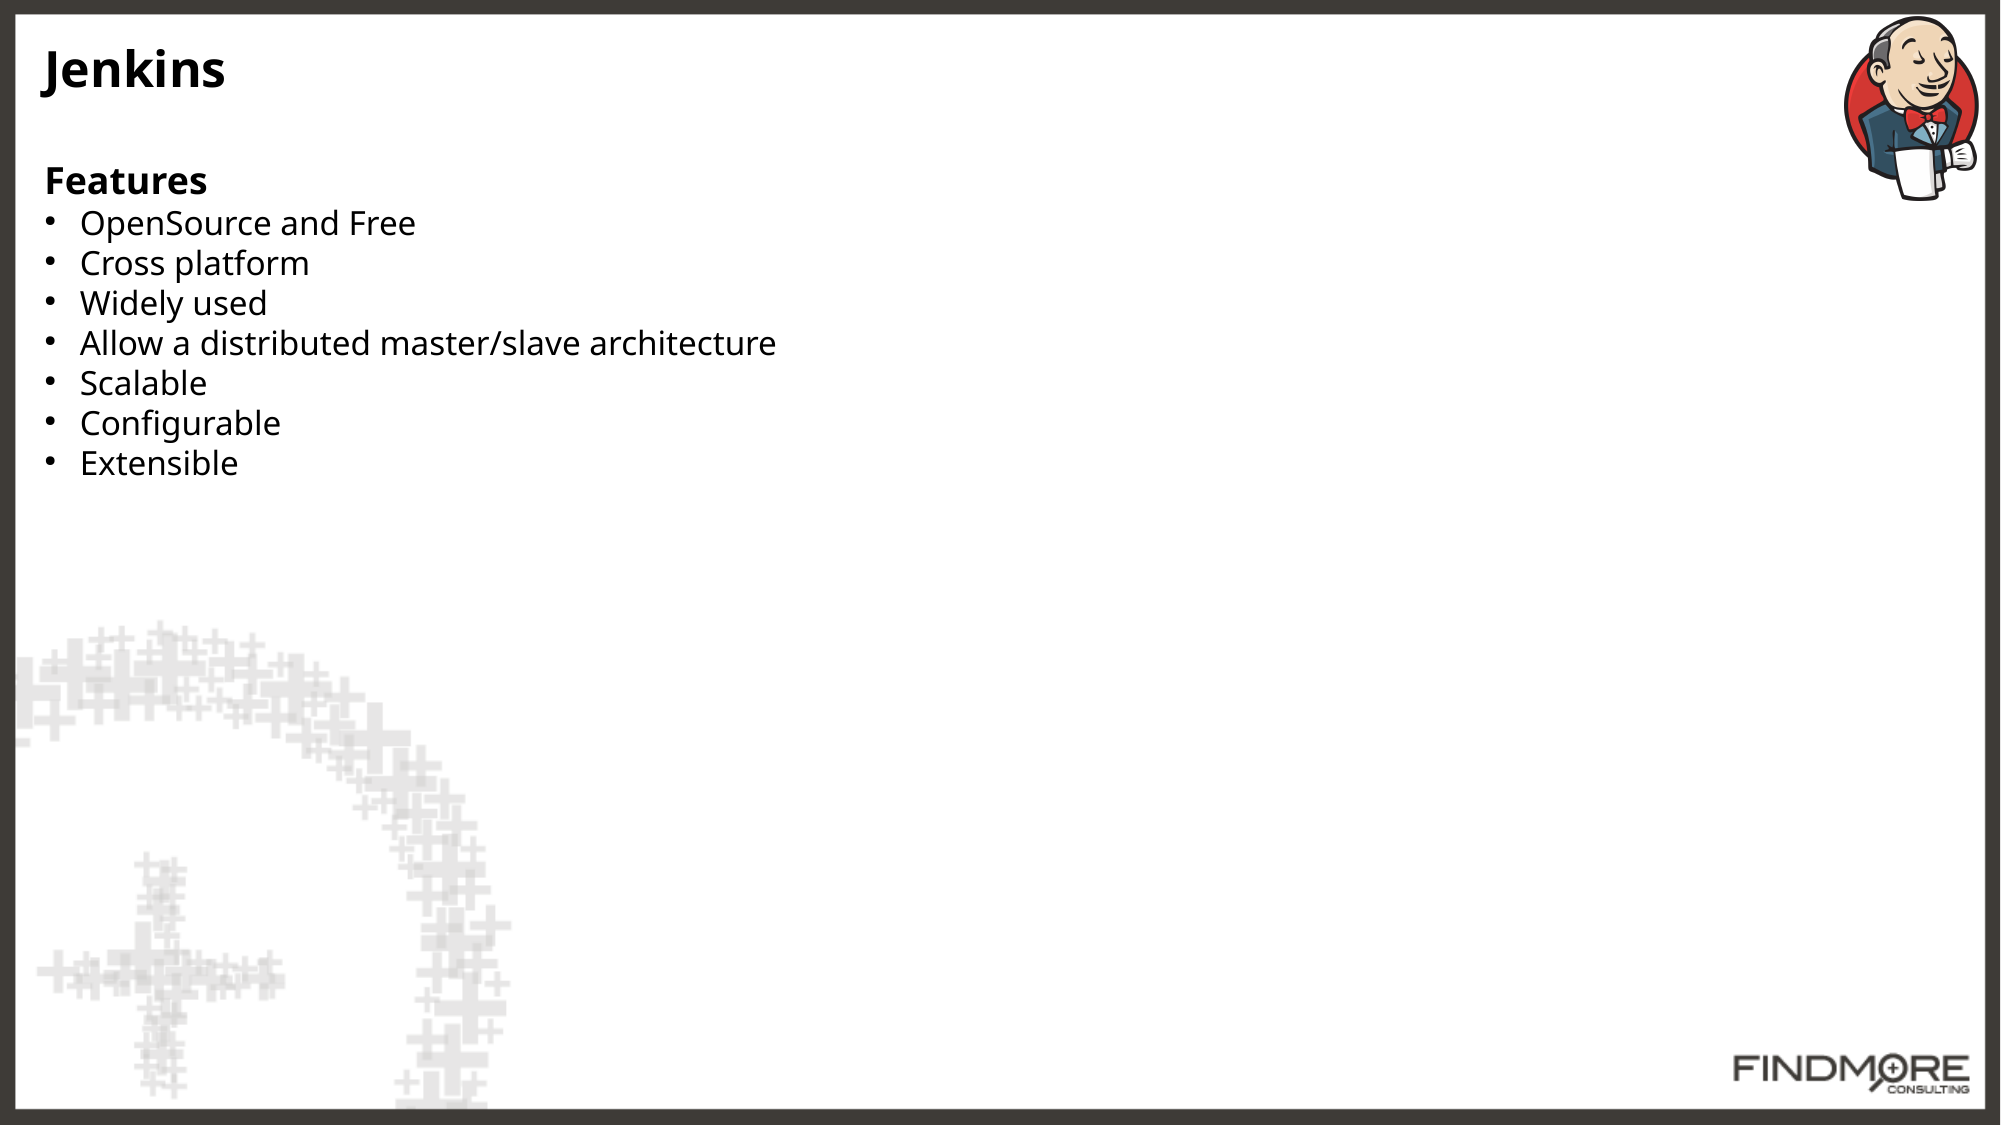

Jenkins
Features
OpenSource and Free
Cross platform
Widely used
Allow a distributed master/slave architecture
Scalable
Configurable
Extensible